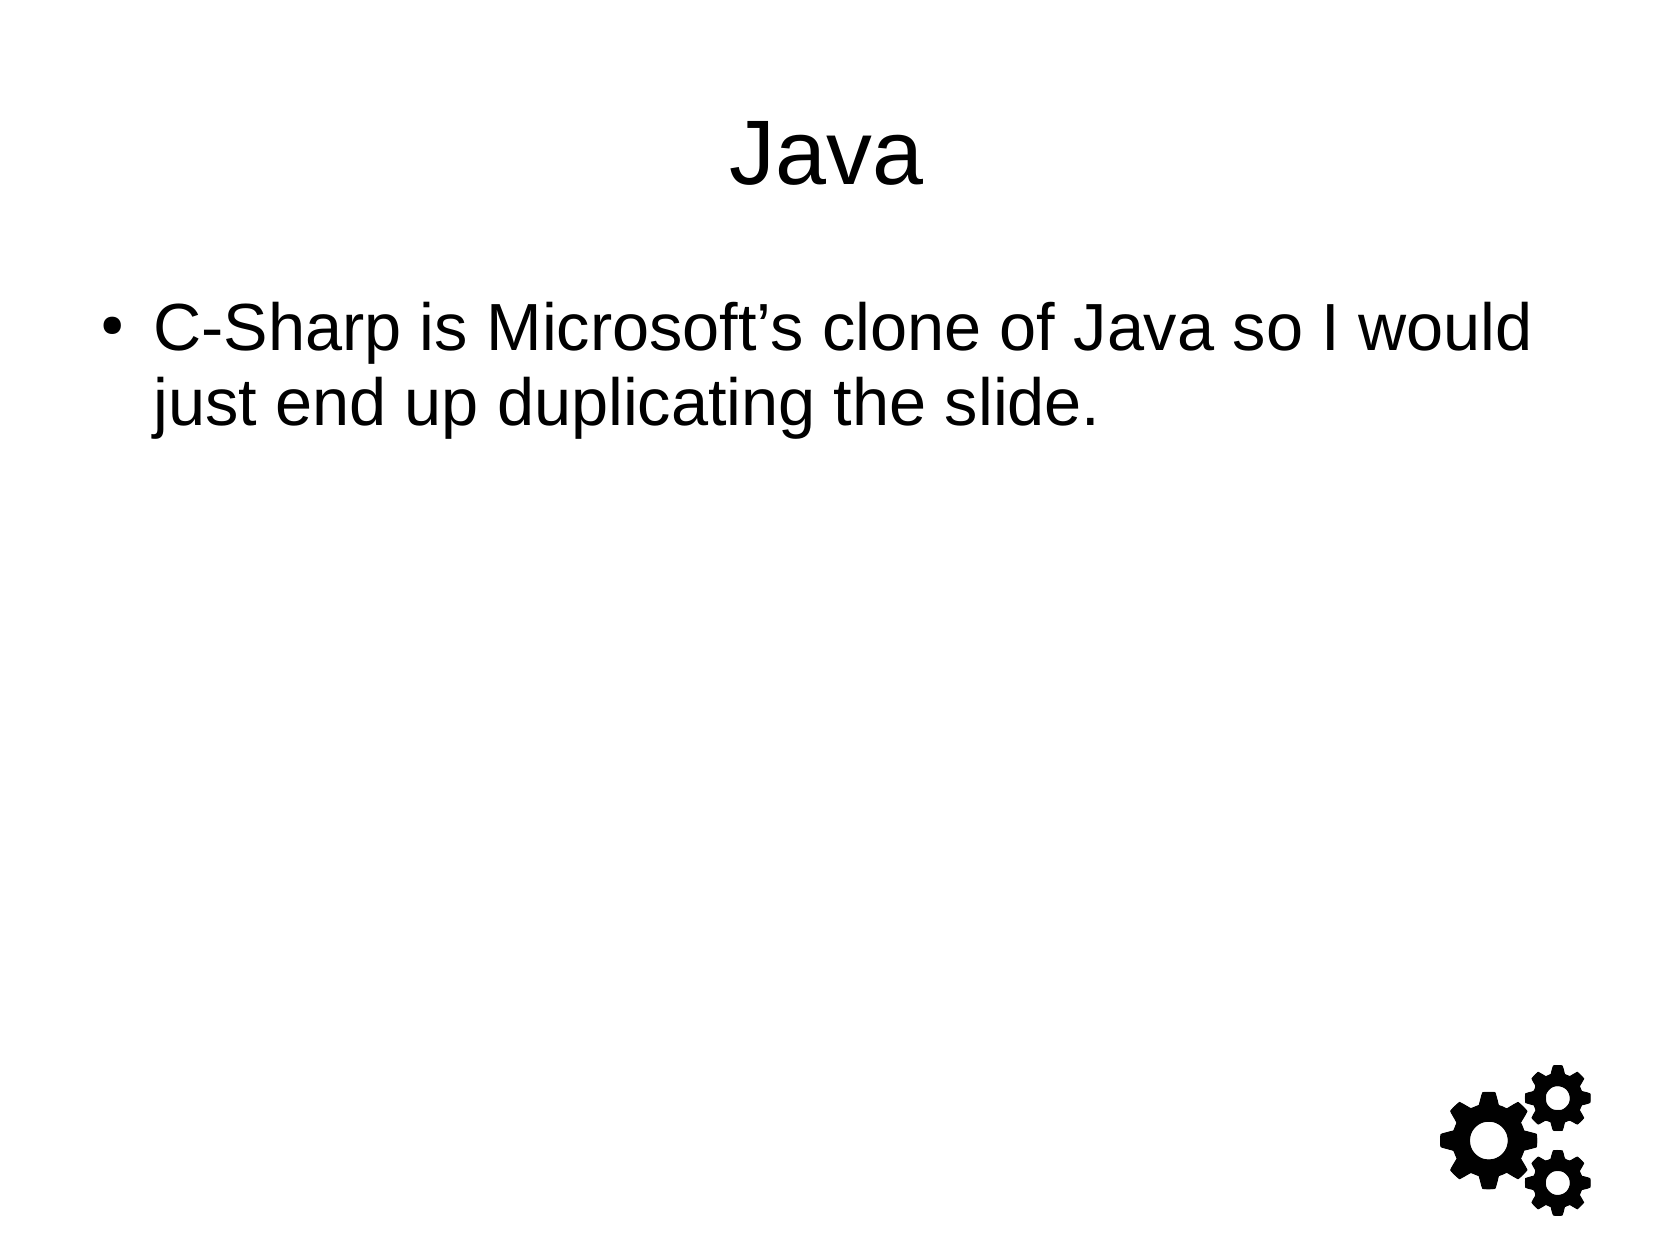

# Java
C-Sharp is Microsoft’s clone of Java so I would just end up duplicating the slide.